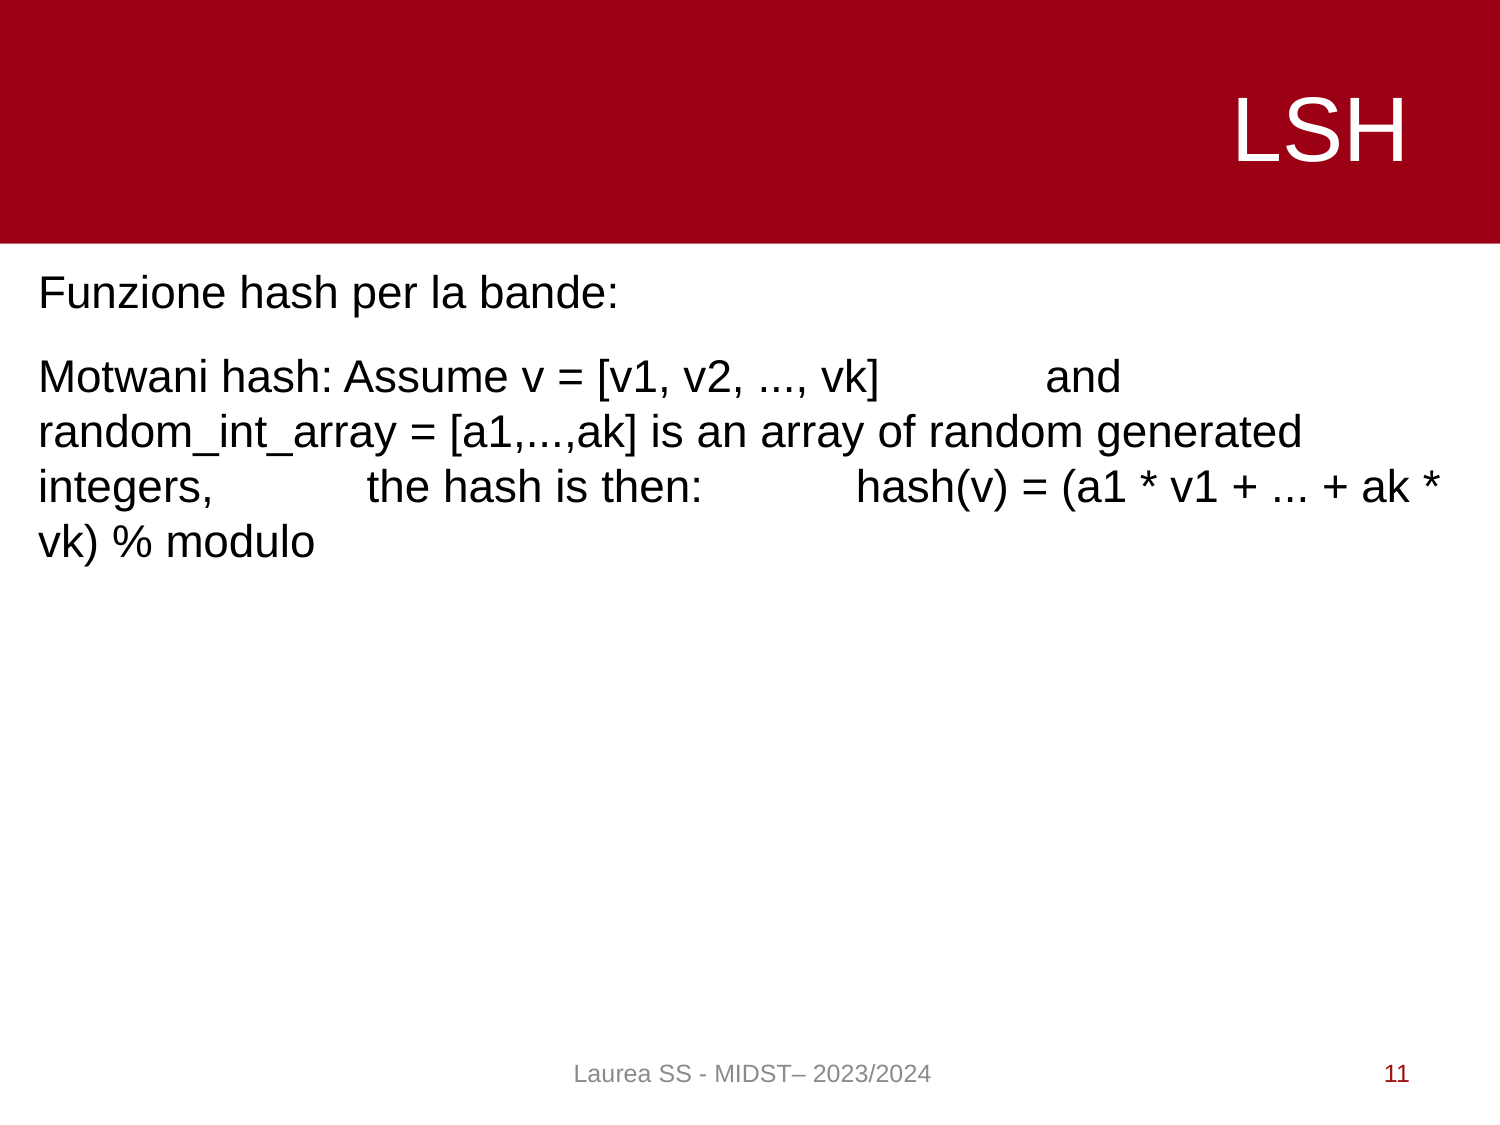

# LSH
Funzione hash per la bande:
Motwani hash: Assume v = [v1, v2, ..., vk]             and random_int_array = [a1,...,ak] is an array of random generated integers,            the hash is then:            hash(v) = (a1 * v1 + ... + ak * vk) % modulo
Laurea SS - MIDST– 2023/2024
11